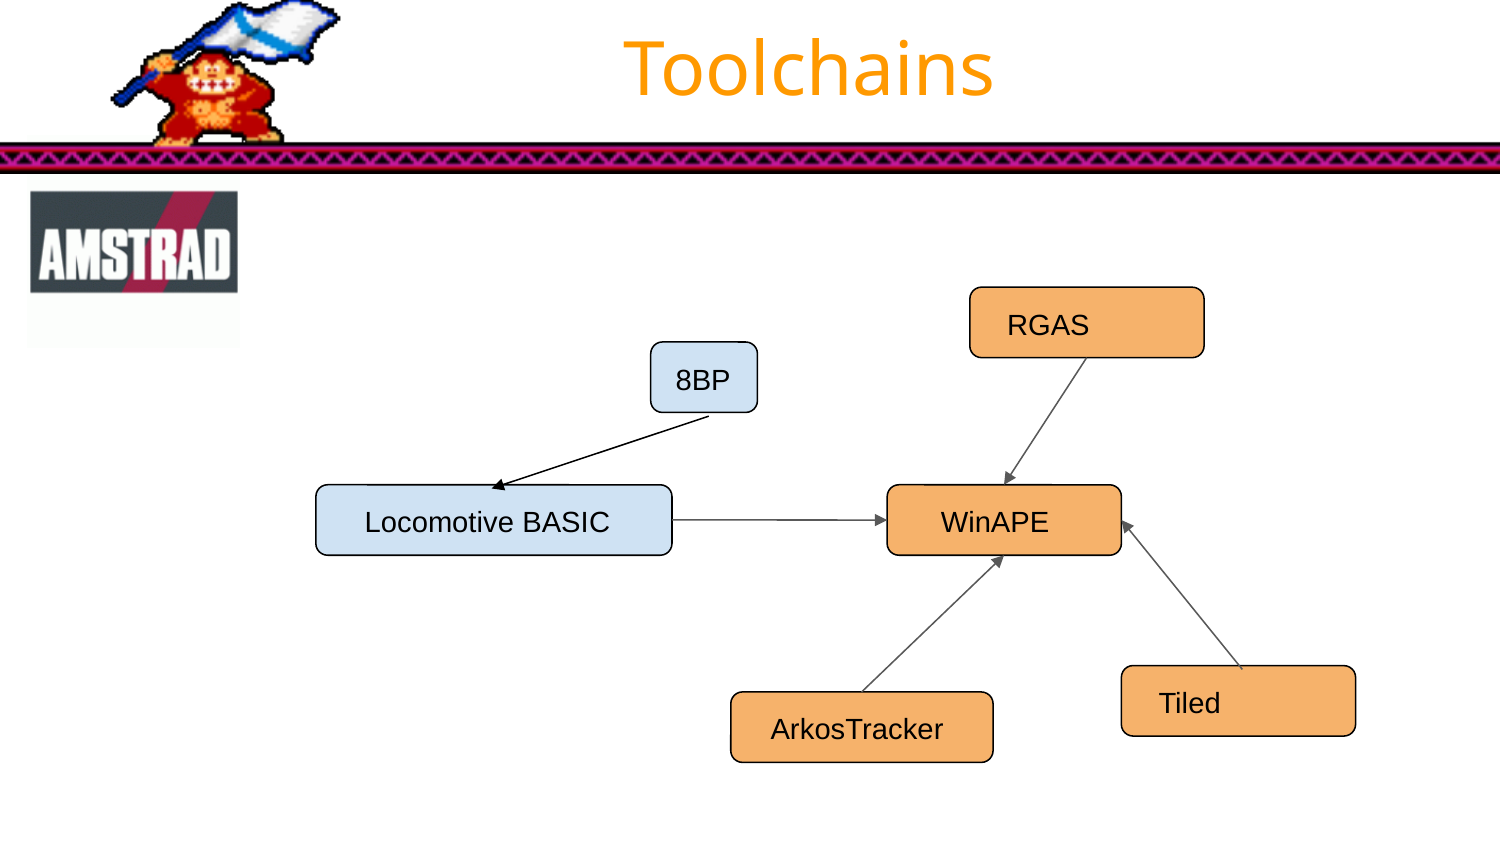

# Toolchains
RGAS
8BP
Locomotive BASIC
 WinAPE
Tiled
ArkosTracker
 spriteSX